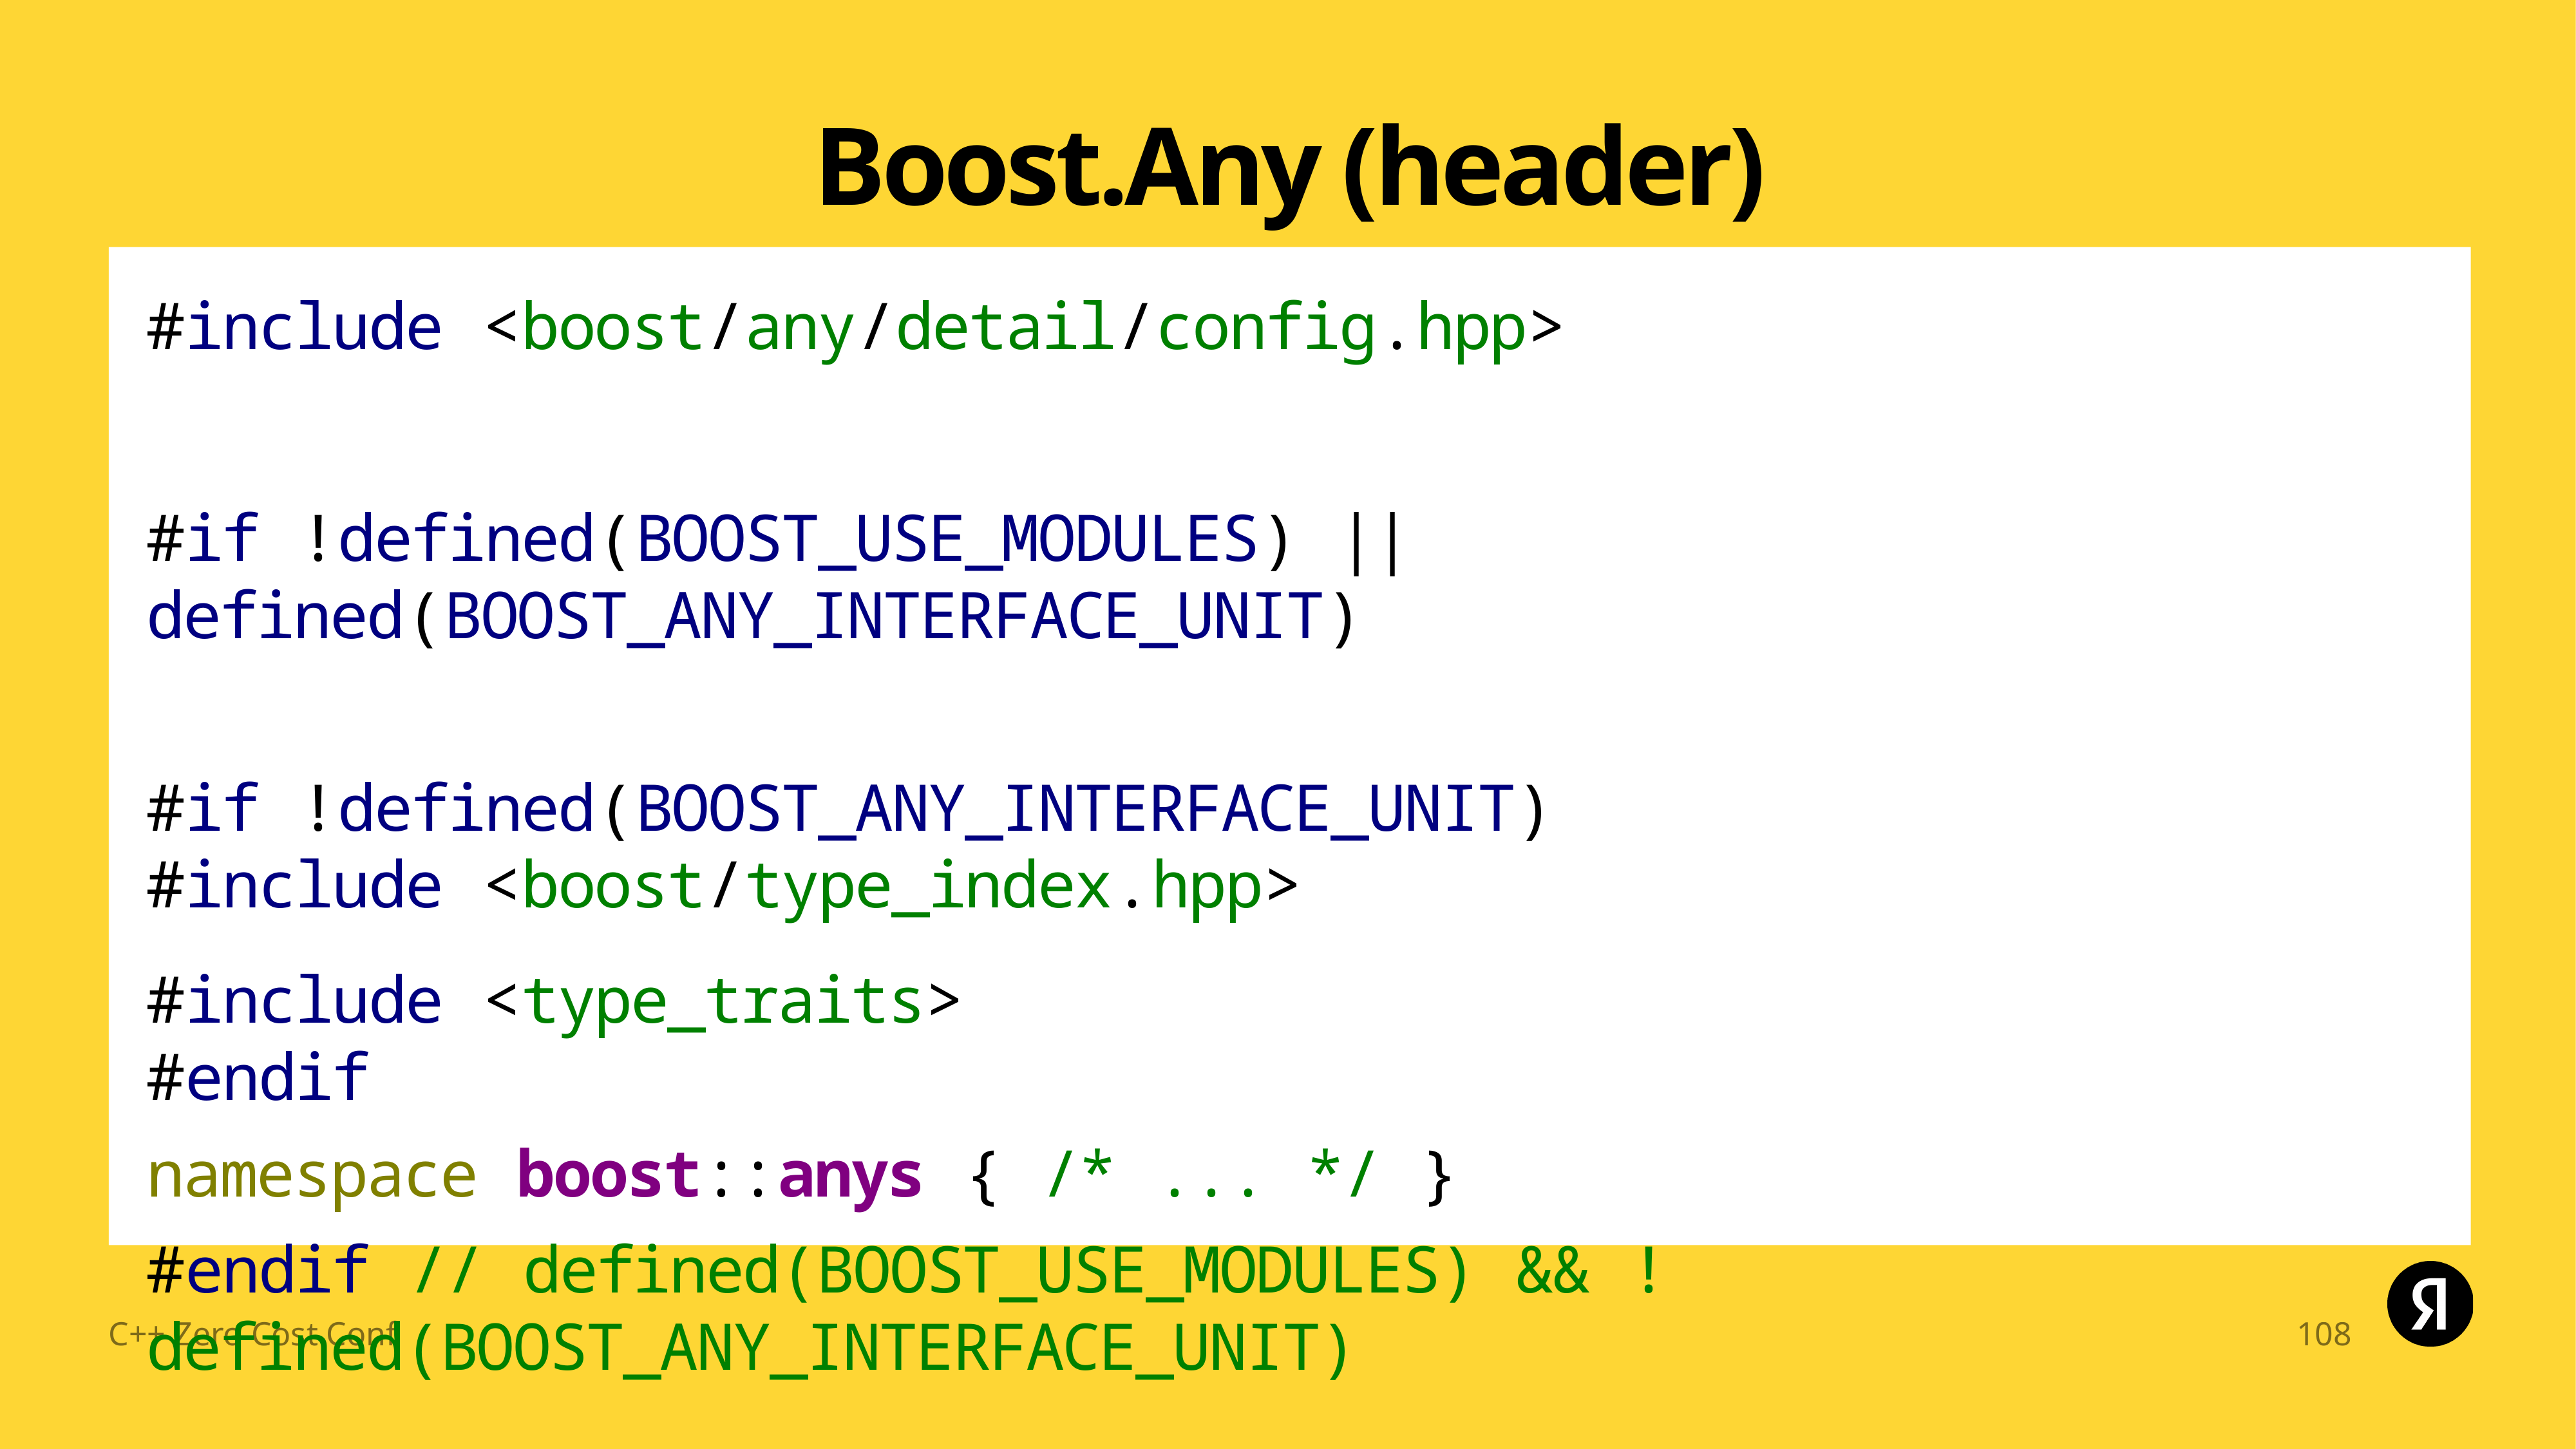

Boost.Any (header)
# #include <boost/any/detail/config.hpp>
#if !defined(BOOST_USE_MODULES) || defined(BOOST_ANY_INTERFACE_UNIT)
#if !defined(BOOST_ANY_INTERFACE_UNIT)
#include <boost/type_index.hpp>
#include <type_traits>
#endif
namespace boost::anys { /* ... */ }
#endif // defined(BOOST_USE_MODULES) && !defined(BOOST_ANY_INTERFACE_UNIT)
C++ Zero Cost Conf
108